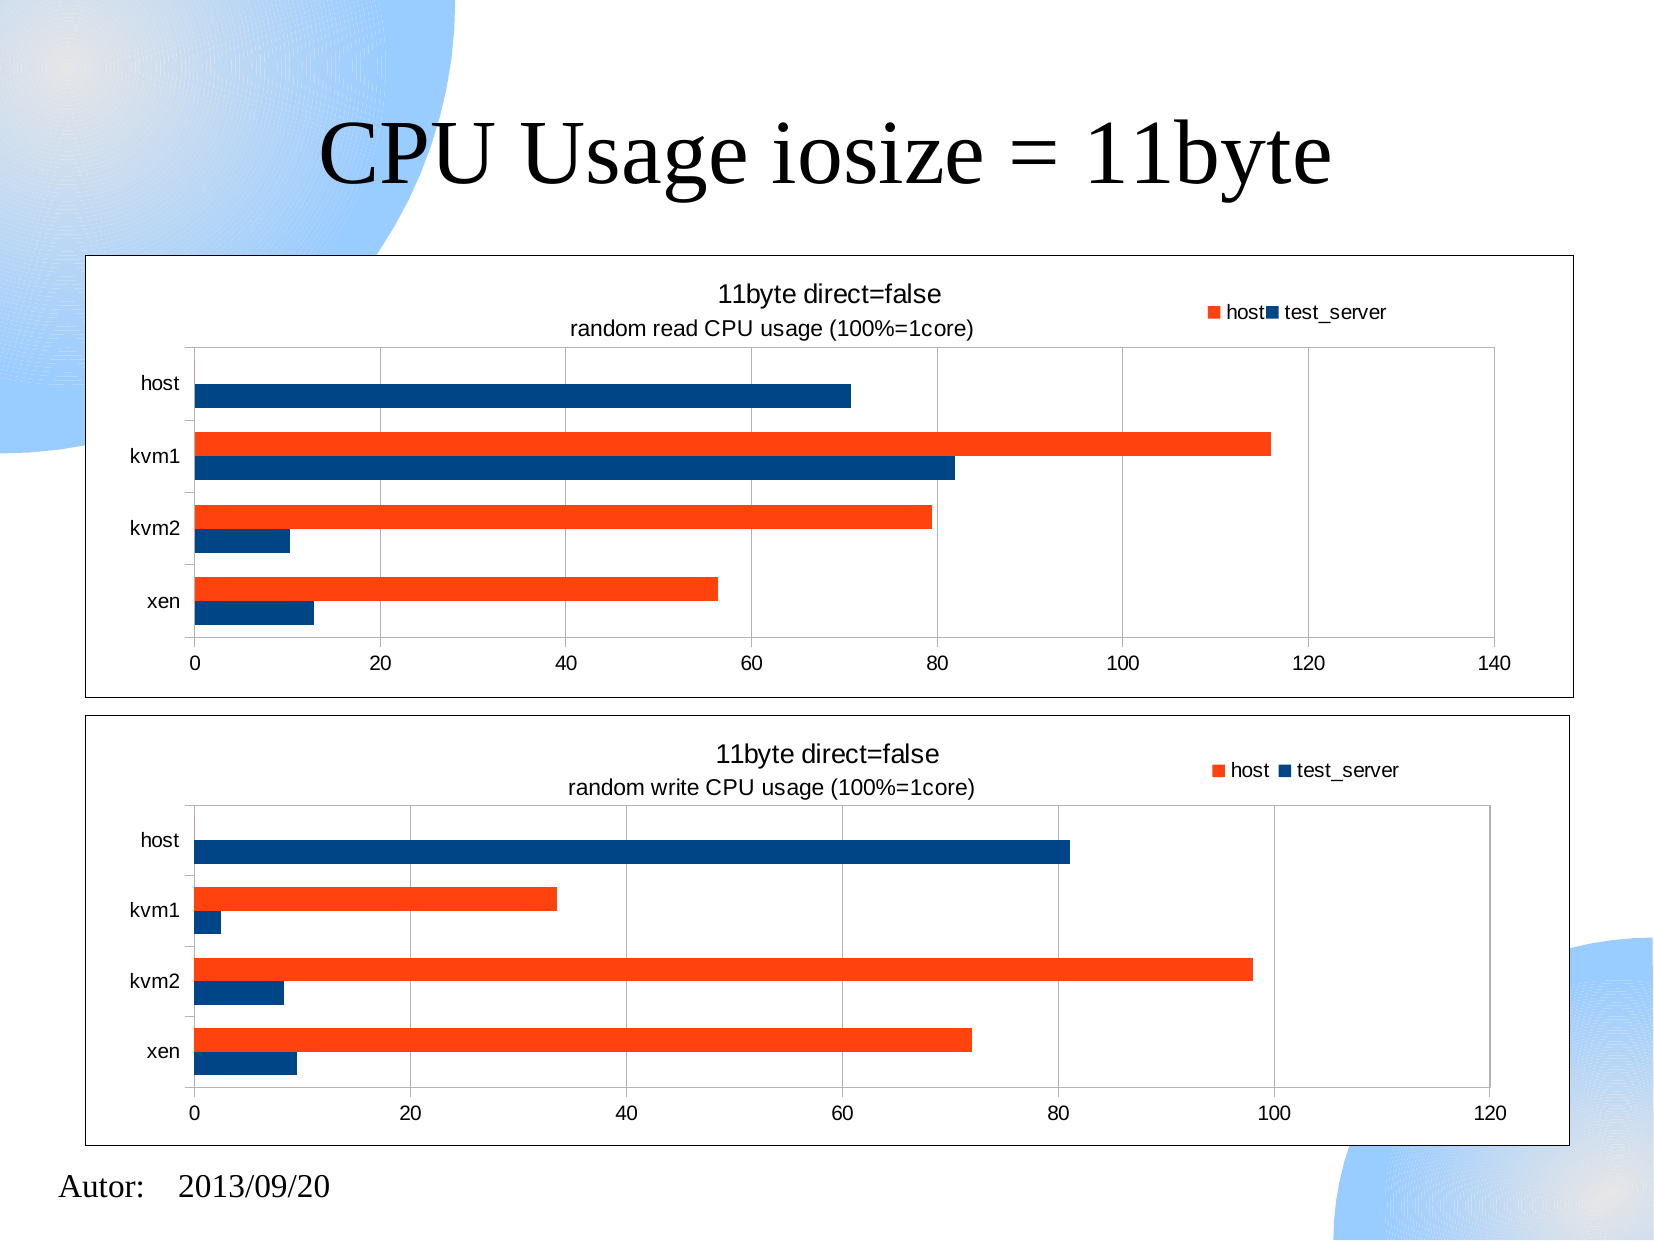

# CPU Usage iosize = 11byte
### Chart: 11byte direct=false
random read CPU usage (100%=1core)
| Category | test_server | host |
|---|---|---|
| xen | 12.86 | 56.425 |
| kvm2 | 10.27 | 79.4444444444 |
| kvm1 | 81.91 | 115.913888889 |
| host | 70.72 | 0.0 |
### Chart: 11byte direct=false
random write CPU usage (100%=1core)
| Category | test_server | host |
|---|---|---|
| xen | 9.51 | 71.9805555556 |
| kvm2 | 8.34 | 98.0333333333 |
| kvm1 | 2.46 | 33.5527777778 |
| host | 81.08 | 0.0 |